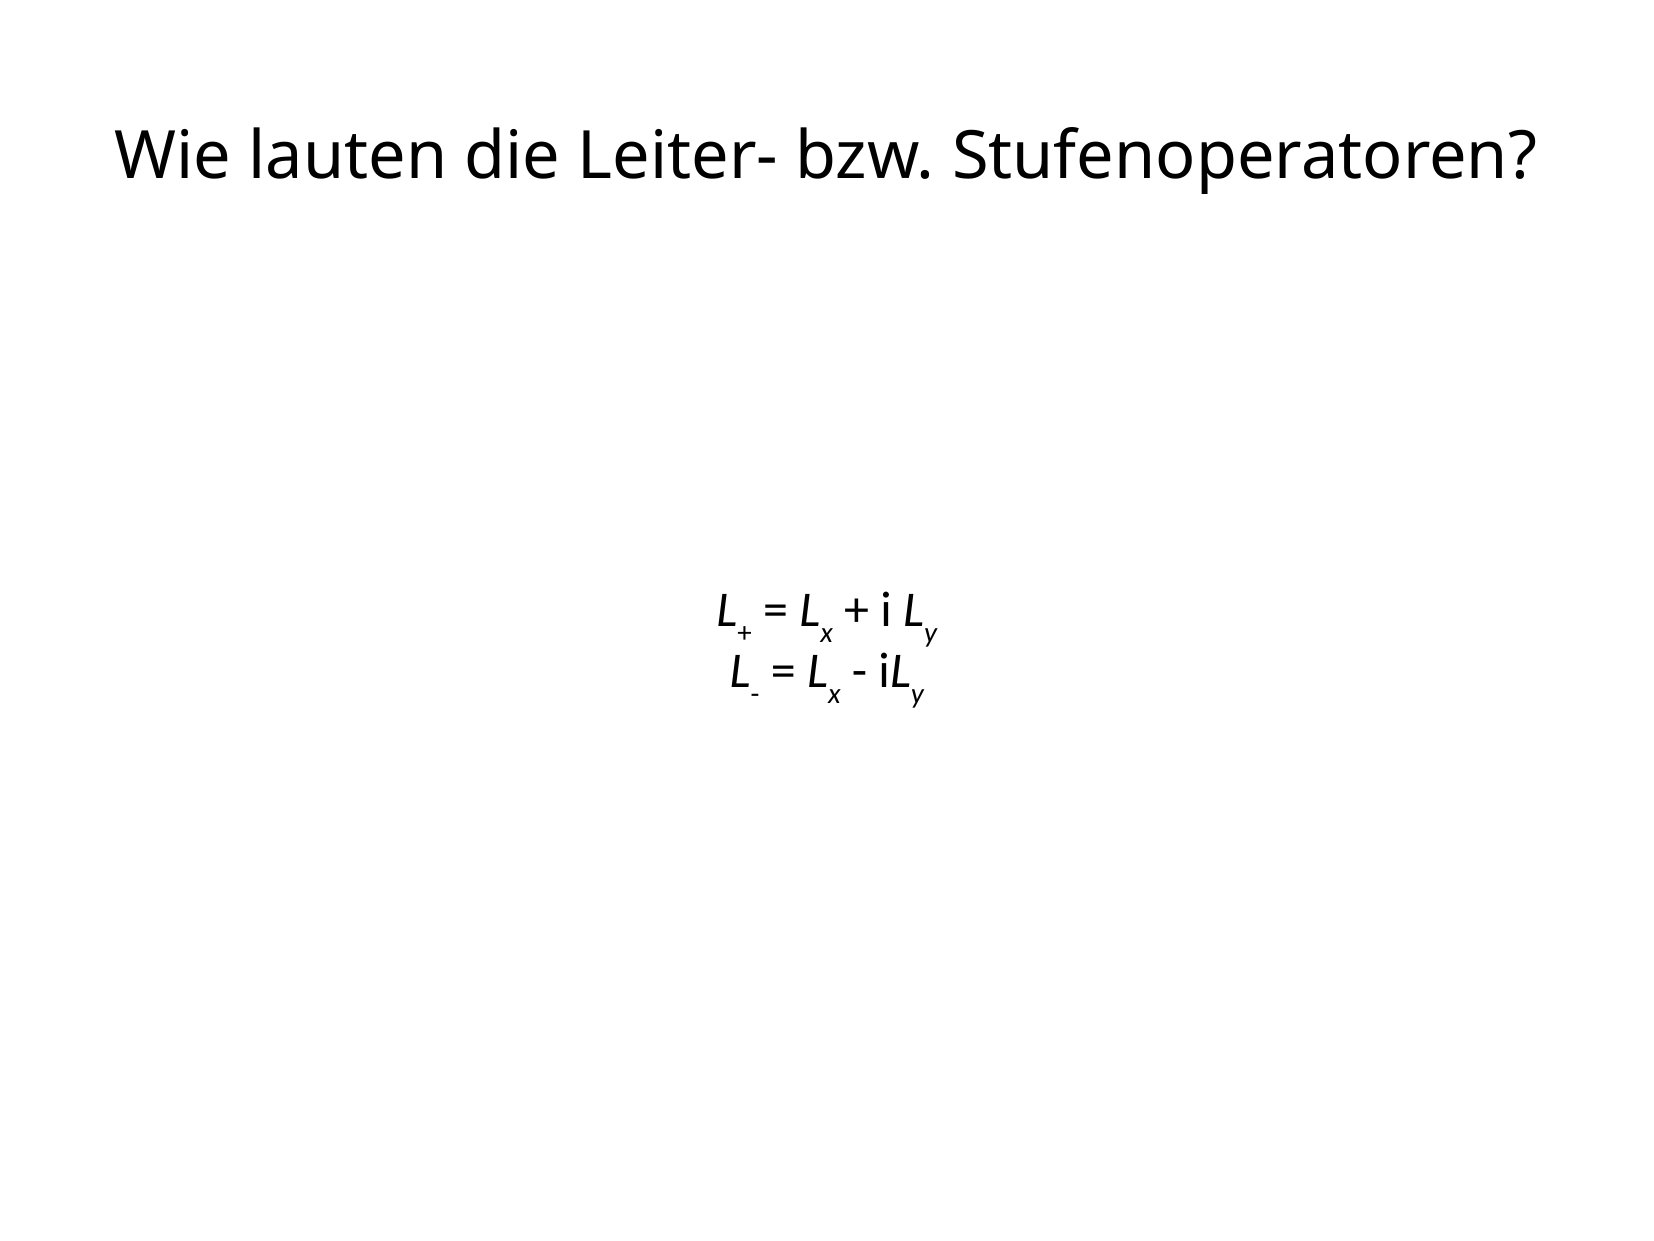

# Wie lauten die Leiter- bzw. Stufenoperatoren?
L+ = Lx + i Ly
L- = Lx - iLy